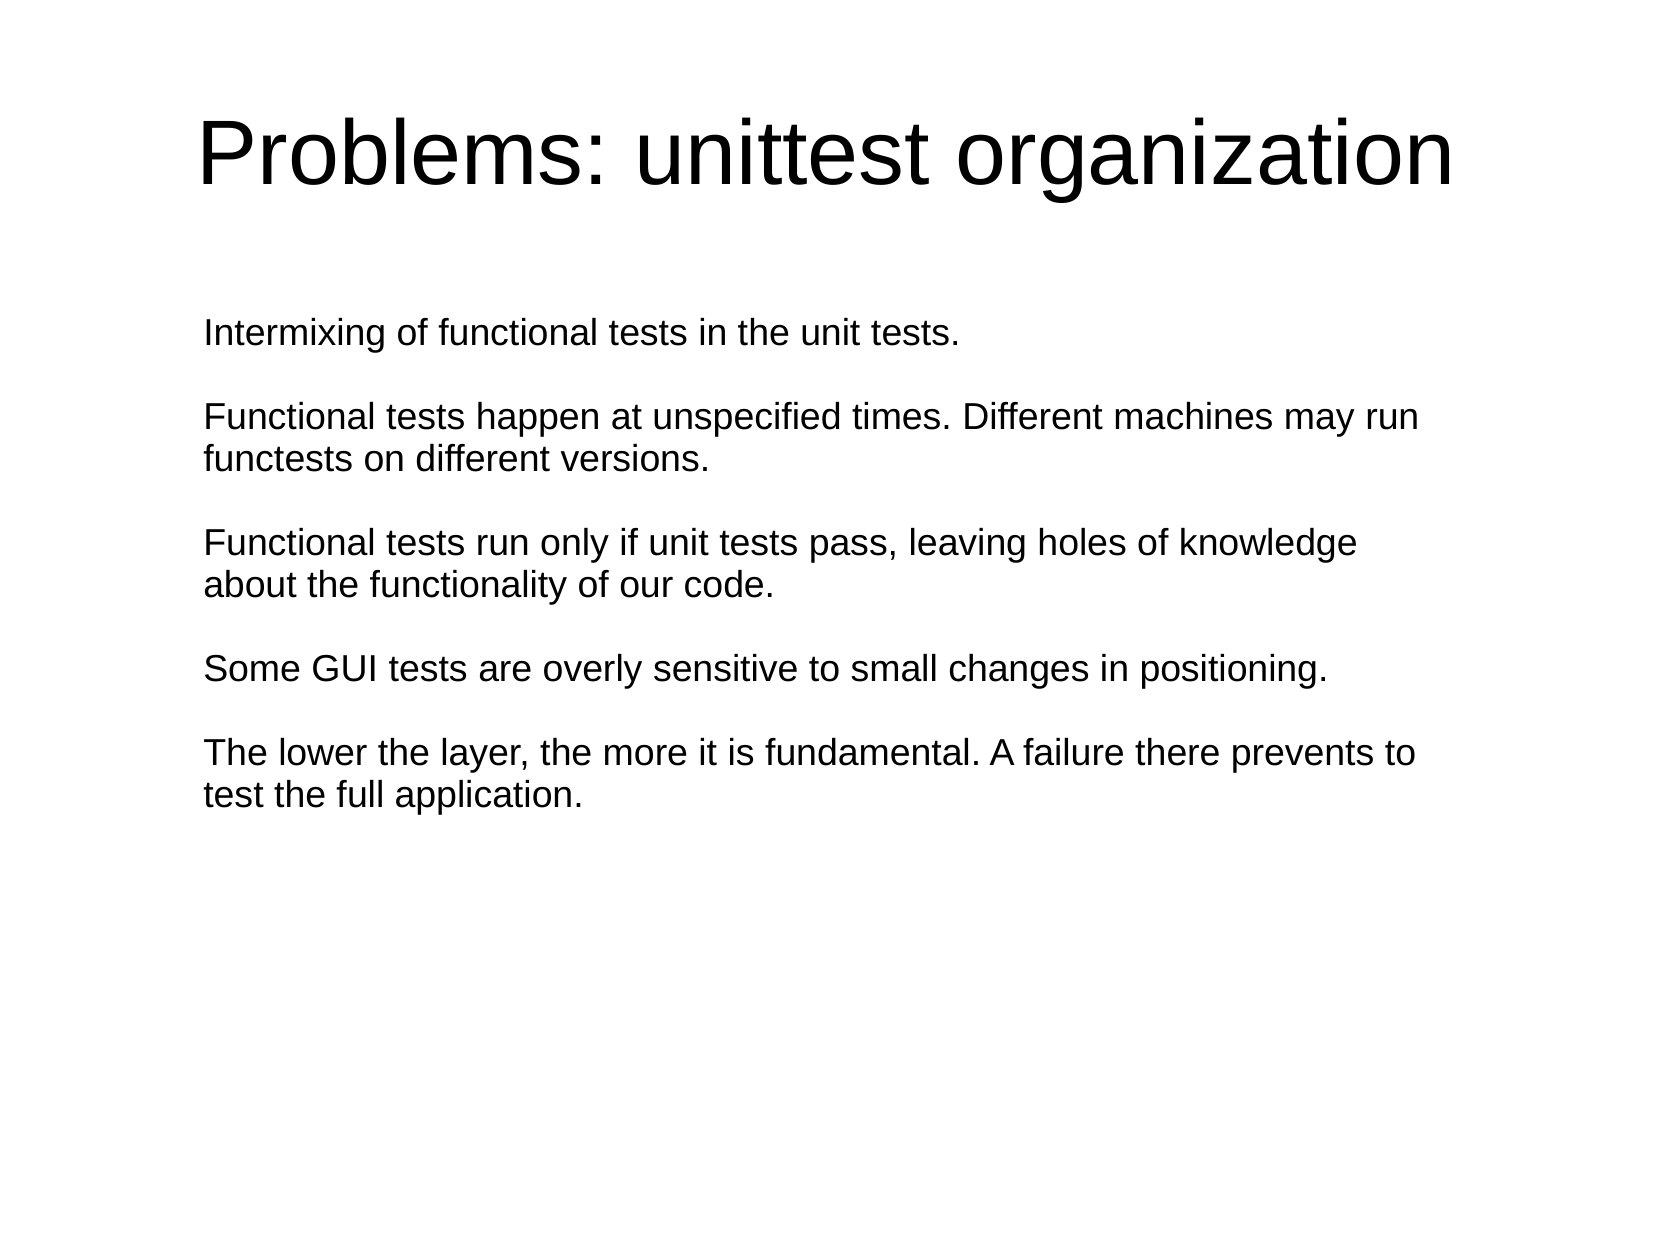

# Problems: unittest organization
Intermixing of functional tests in the unit tests.
Functional tests happen at unspecified times. Different machines may run functests on different versions.
Functional tests run only if unit tests pass, leaving holes of knowledge
about the functionality of our code.
Some GUI tests are overly sensitive to small changes in positioning.
The lower the layer, the more it is fundamental. A failure there prevents to test the full application.